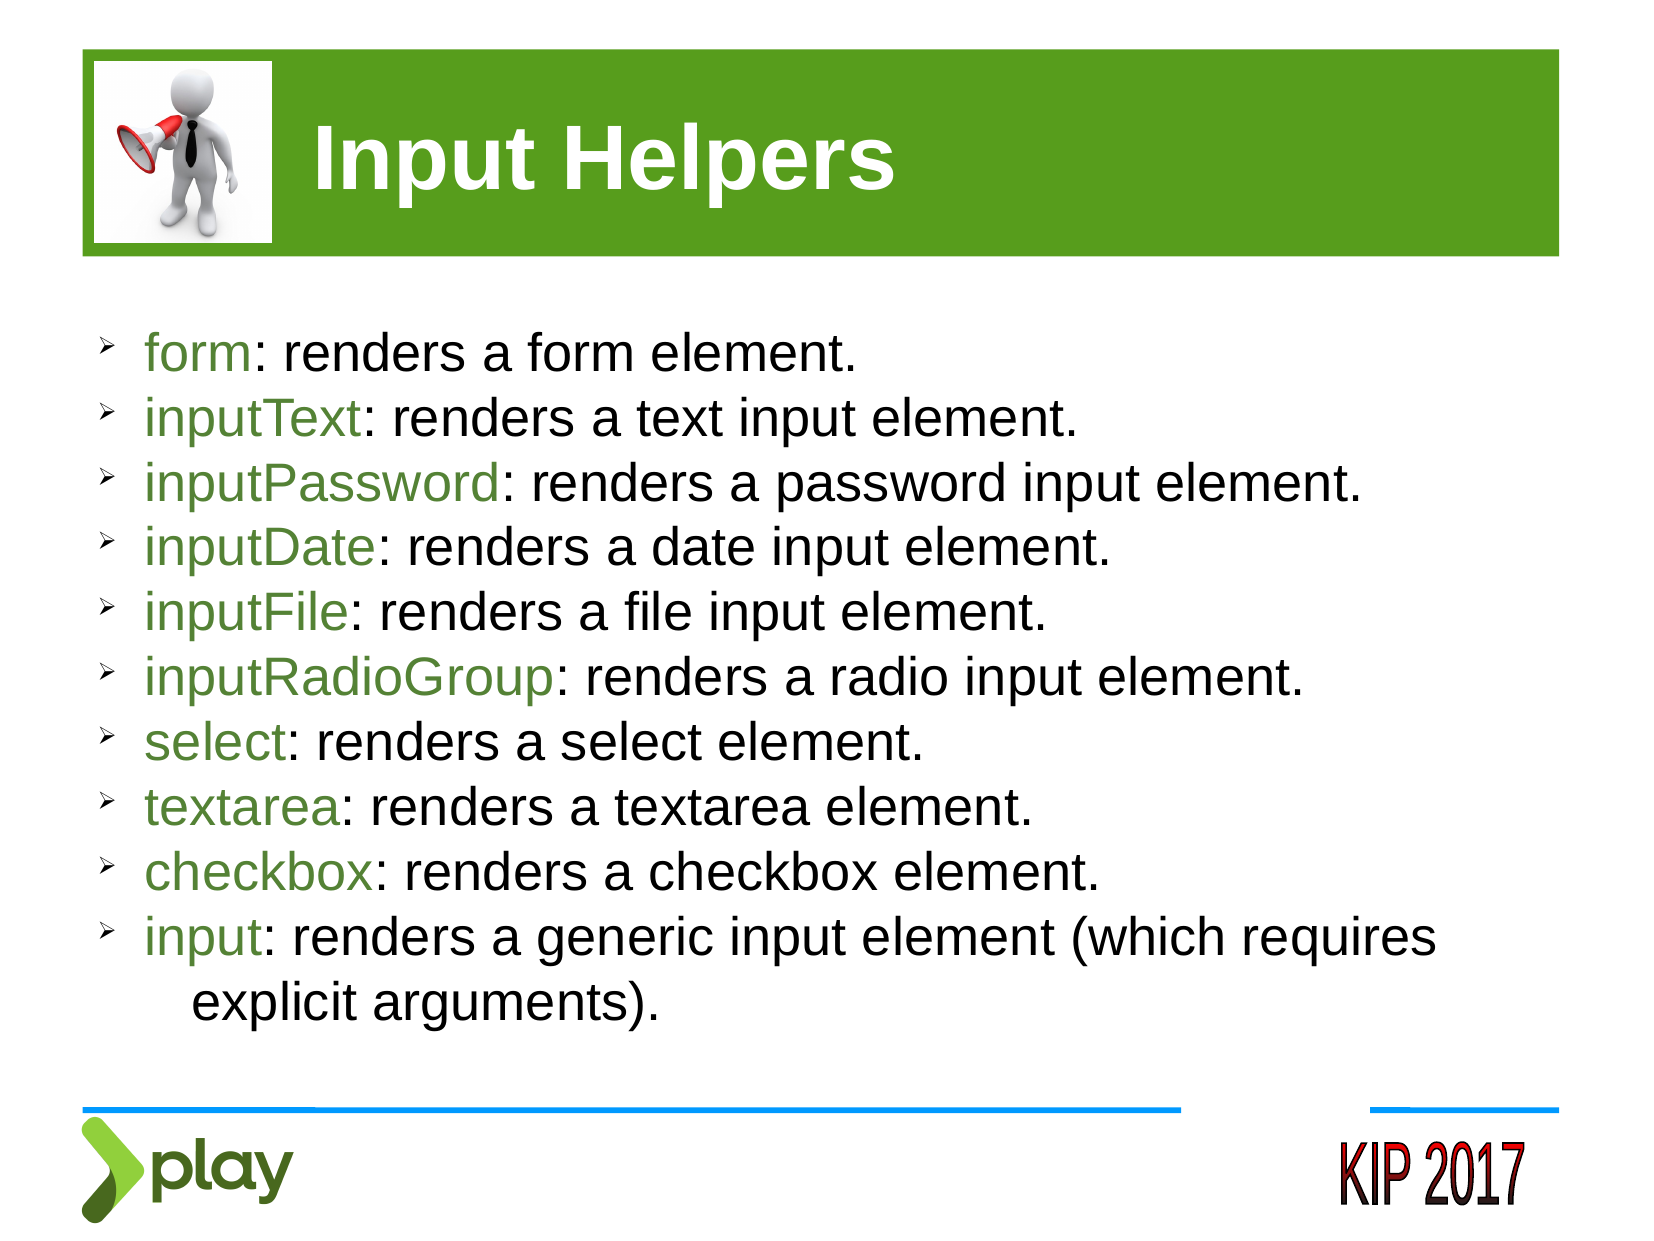

# Input Helpers
form: renders a form element.
inputText: renders a text input element.
inputPassword: renders a password input element.
inputDate: renders a date input element.
inputFile: renders a file input element.
inputRadioGroup: renders a radio input element.
select: renders a select element.
textarea: renders a textarea element.
checkbox: renders a checkbox element.
input: renders a generic input element (which requires explicit arguments).